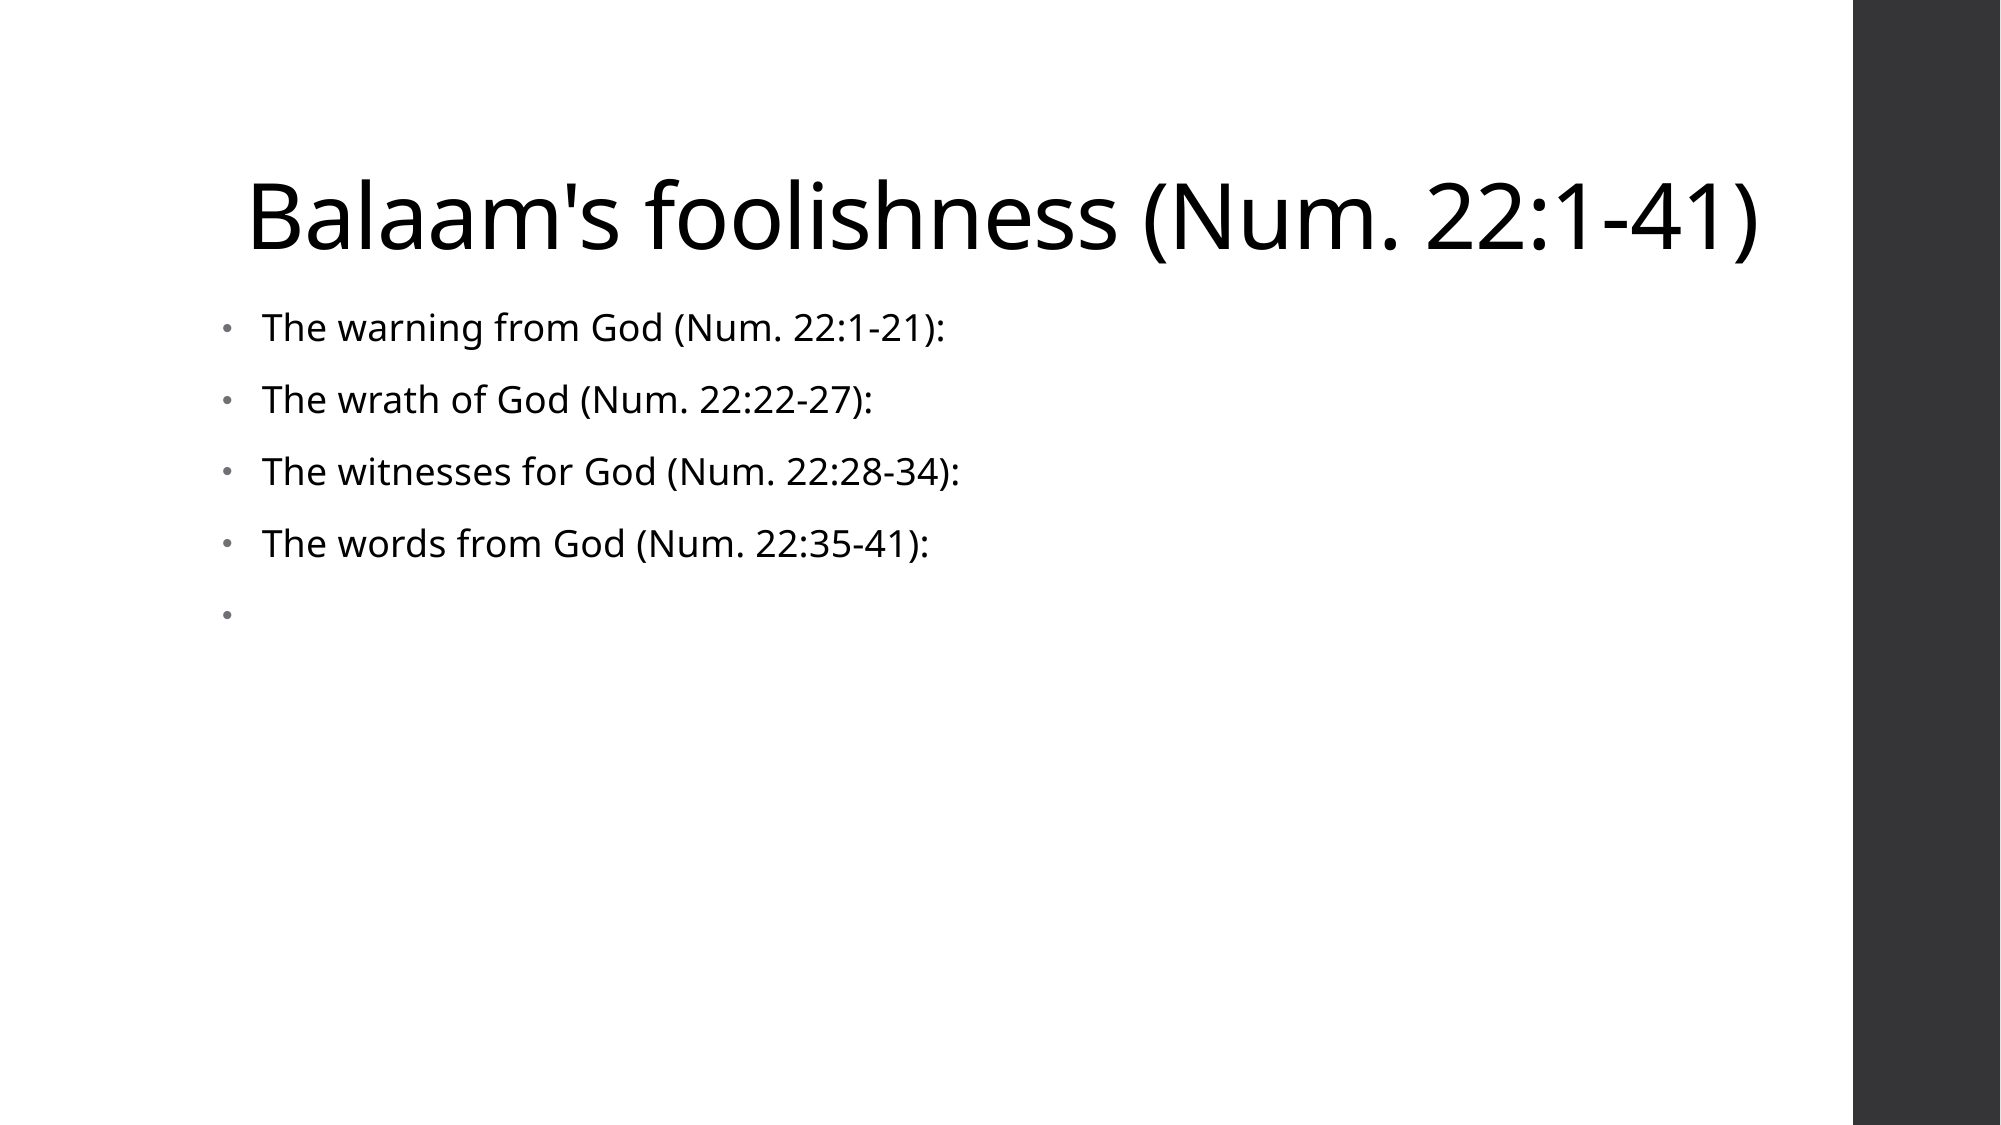

# Balaam's foolishness (Num. 22:1-41)
 The warning from God (Num. 22:1-21):
 The wrath of God (Num. 22:22-27):
 The witnesses for God (Num. 22:28-34):
 The words from God (Num. 22:35-41):